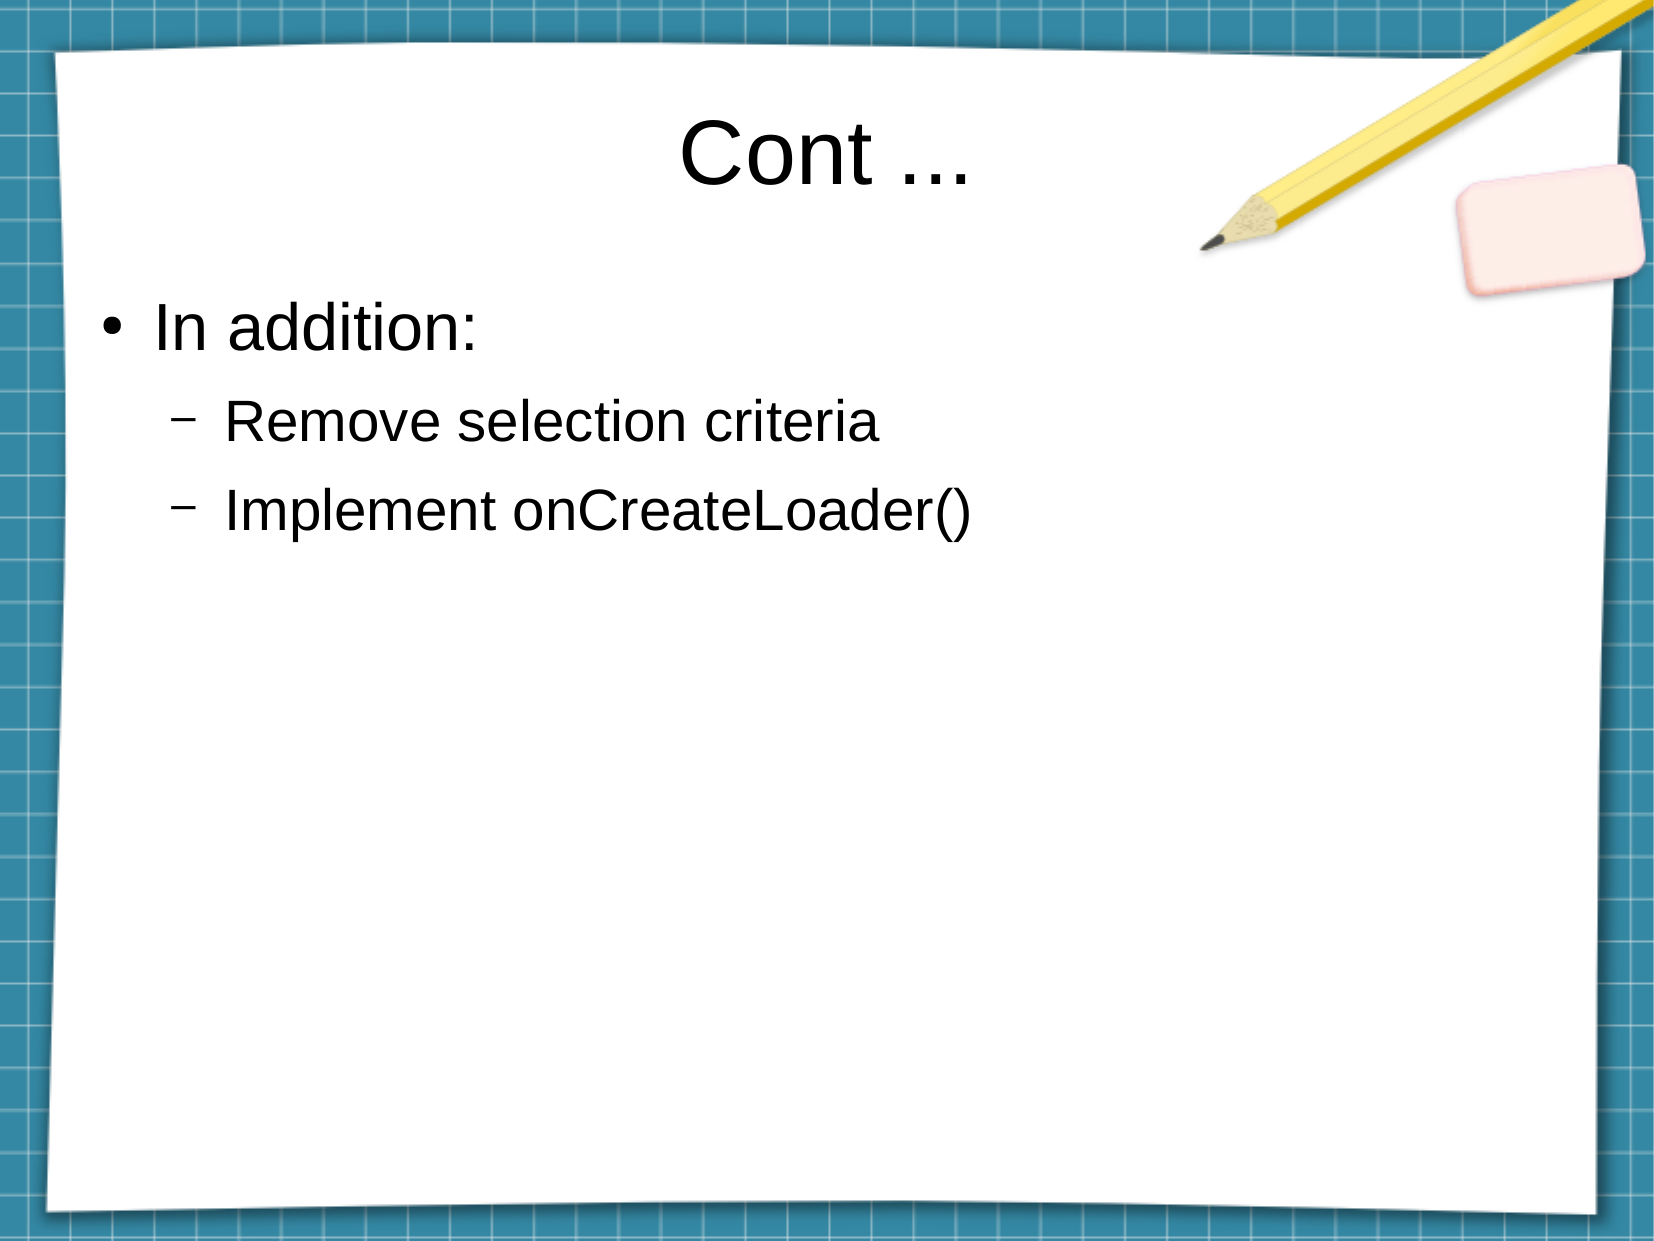

# Cont ...
In addition:
Remove selection criteria
Implement onCreateLoader()